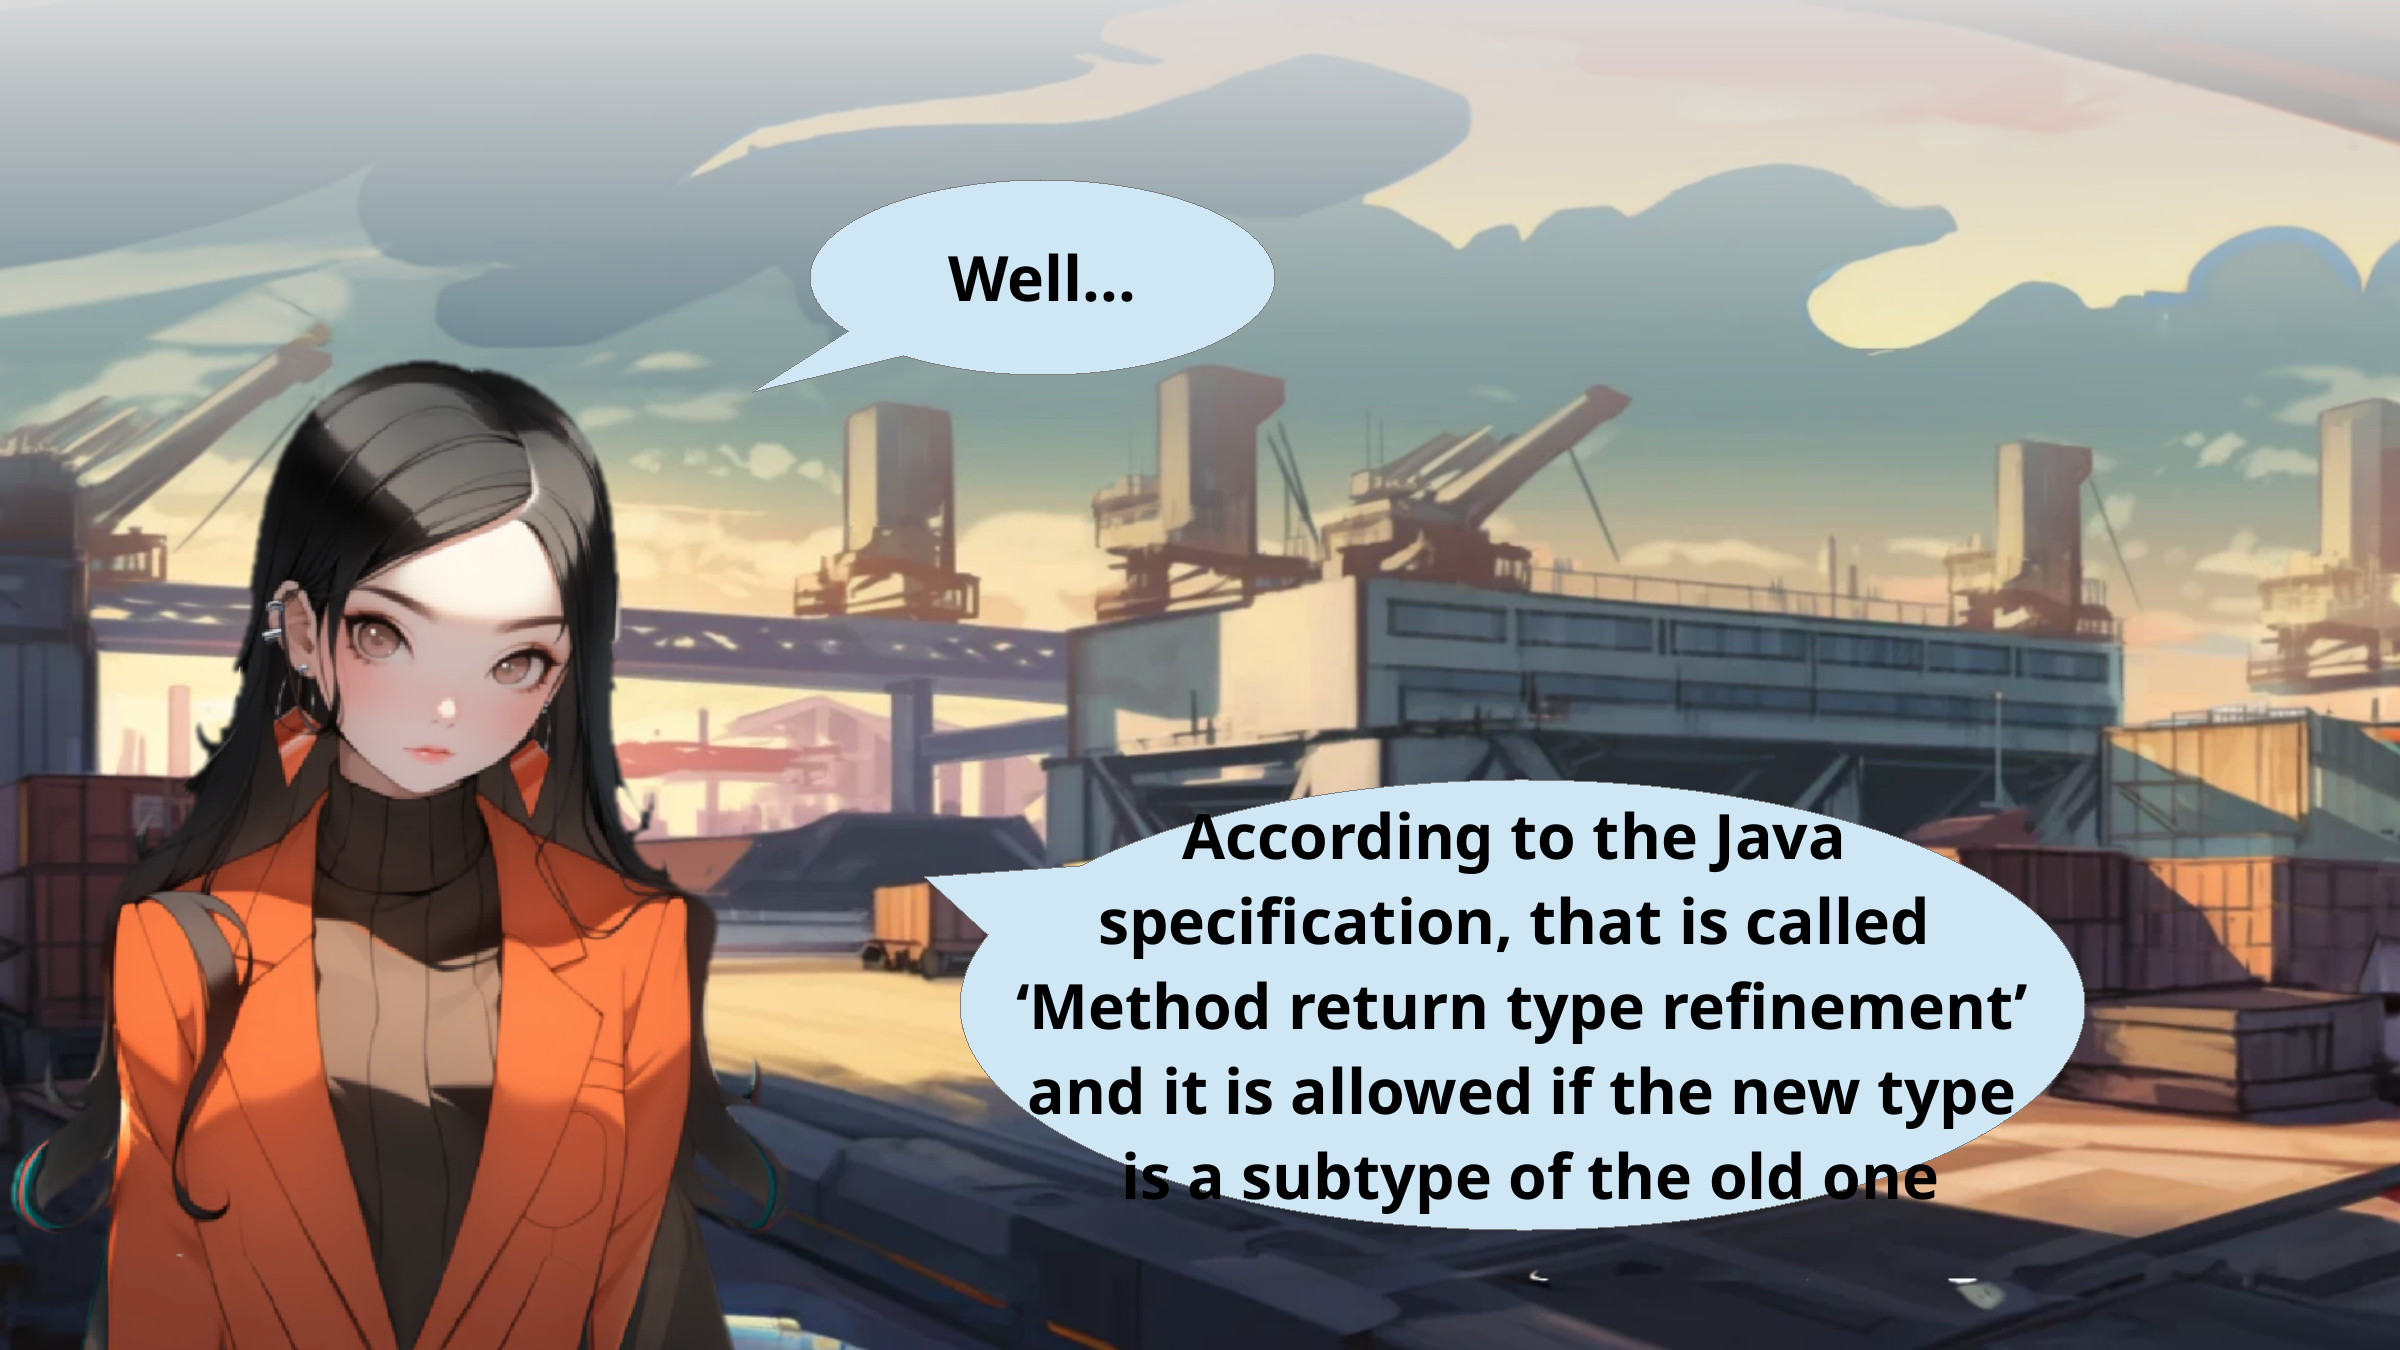

Well...
According to the Java
specification, that is called
‘Method return type refinement’
and it is allowed if the new type
 is a subtype of the old one